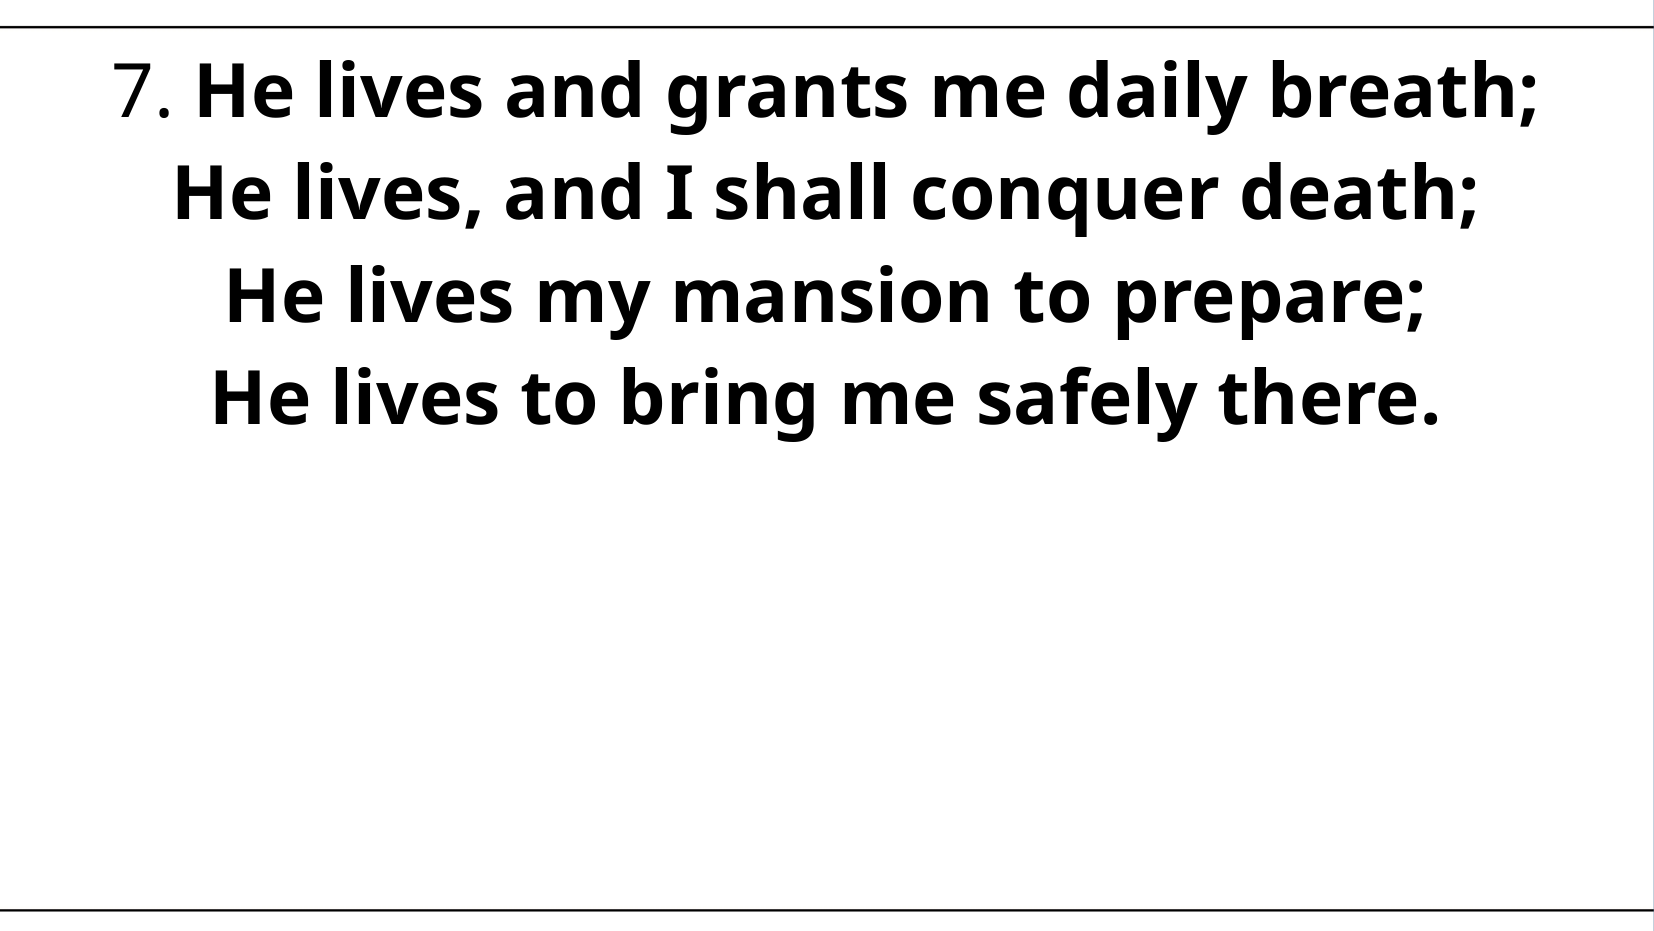

7. He lives and grants me daily breath;
He lives, and I shall conquer death;
He lives my mansion to prepare;
He lives to bring me safely there.